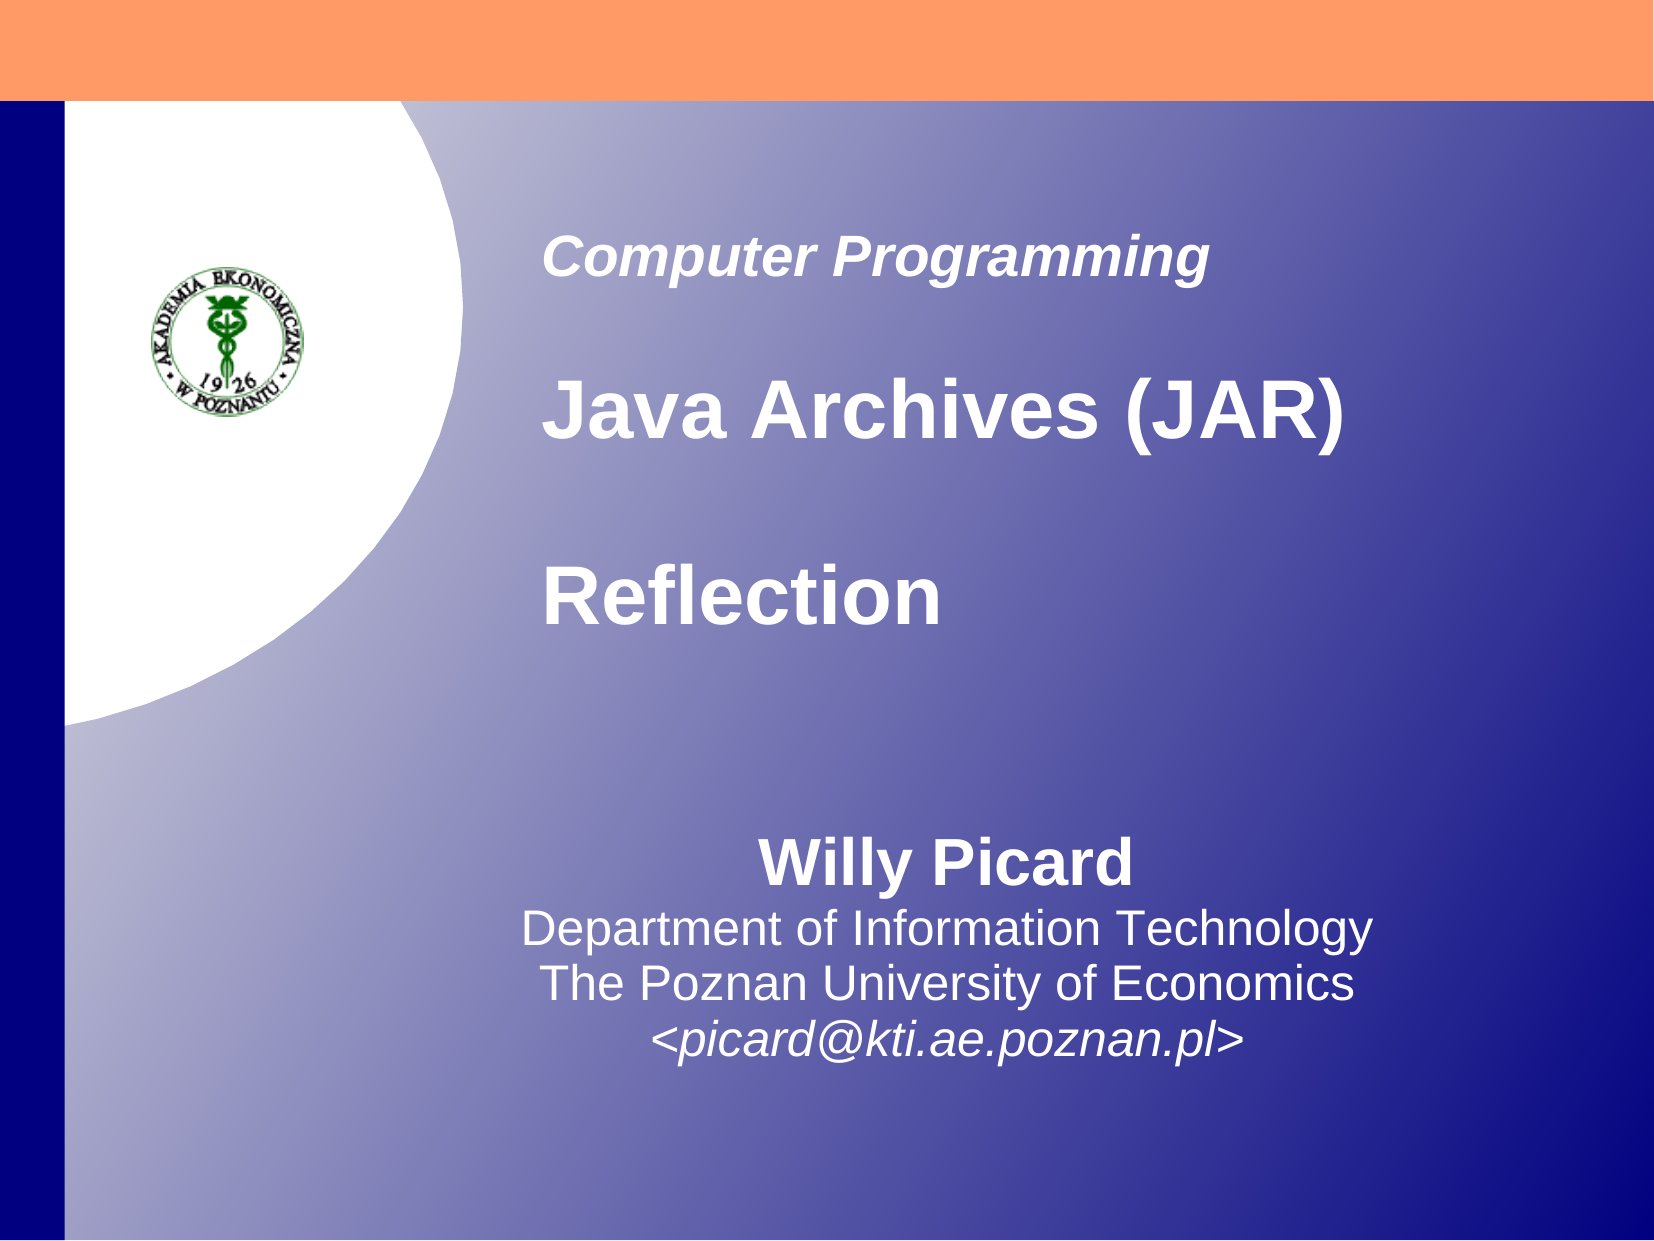

# Computer Programming Java Archives (JAR) Reflection